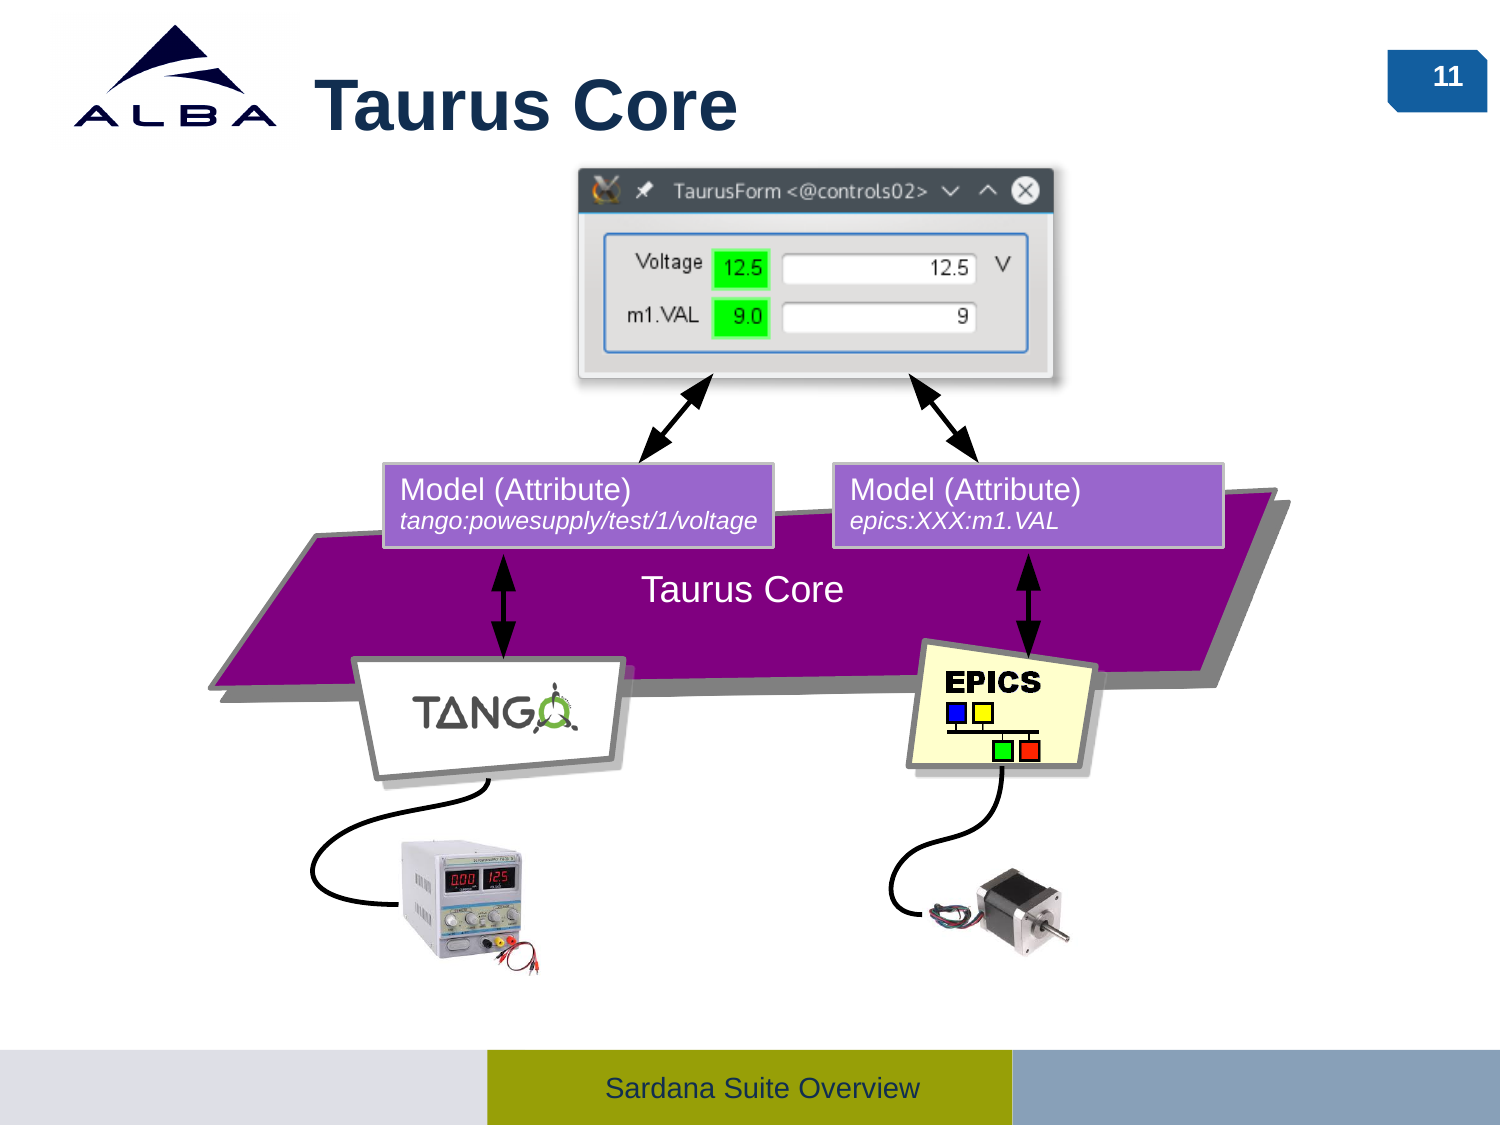

# Taurus Core
Model (Attribute)
tango:powesupply/test/1/voltage
Model (Attribute)
epics:XXX:m1.VAL
Taurus Core